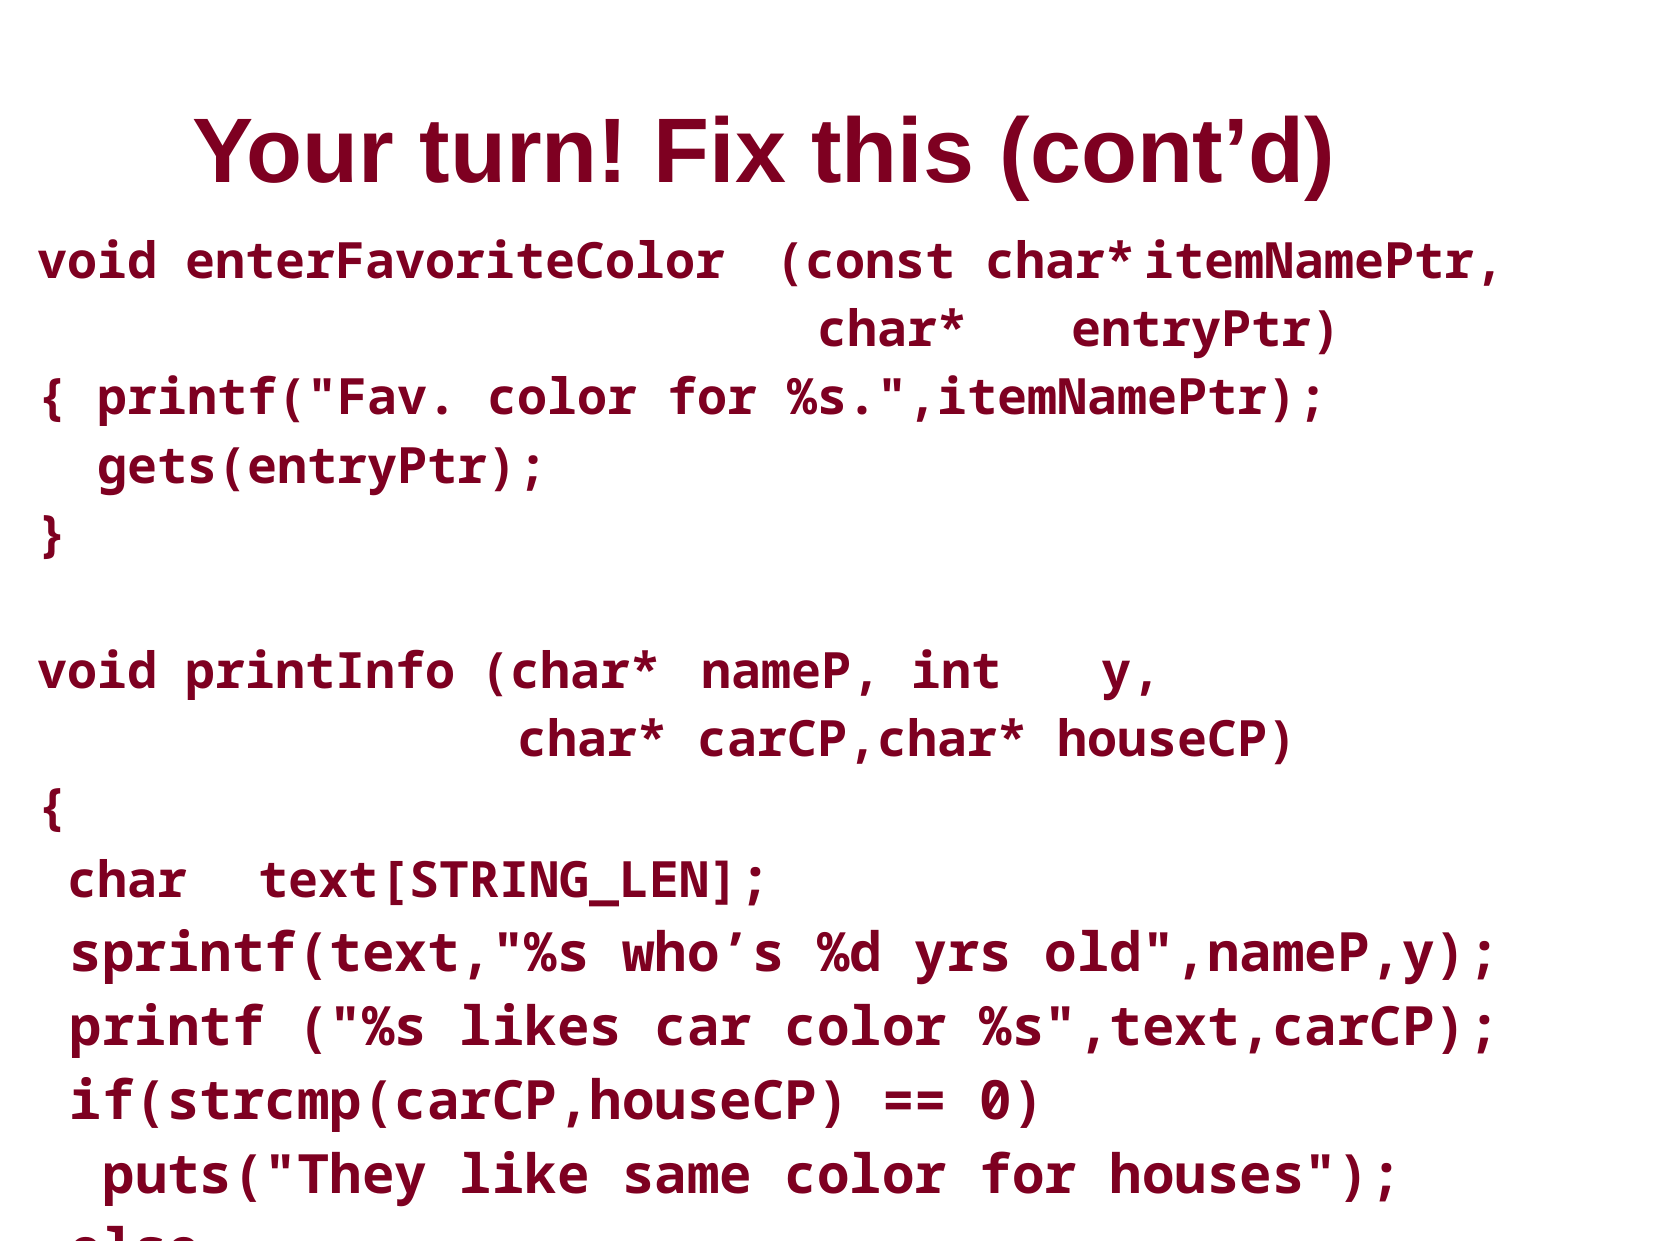

# Your turn! Fix this (cont’d)
void	enterFavoriteColor	(const char*	itemNamePtr,
 char*		entryPtr)
{ printf("Fav. color for %s.",itemNamePtr);
 gets(entryPtr);
}
void	printInfo	(char*	nameP, int	 y,
 char* carCP,char* houseCP)
{
 char	text[STRING_LEN];
 sprintf(text,"%s who’s %d yrs old",nameP,y);
 printf ("%s likes car color %s",text,carCP);
 if(strcmp(carCP,houseCP) == 0)
 puts("They like same color for houses");
 else
 printf("They like house color %s",houseCP);
}